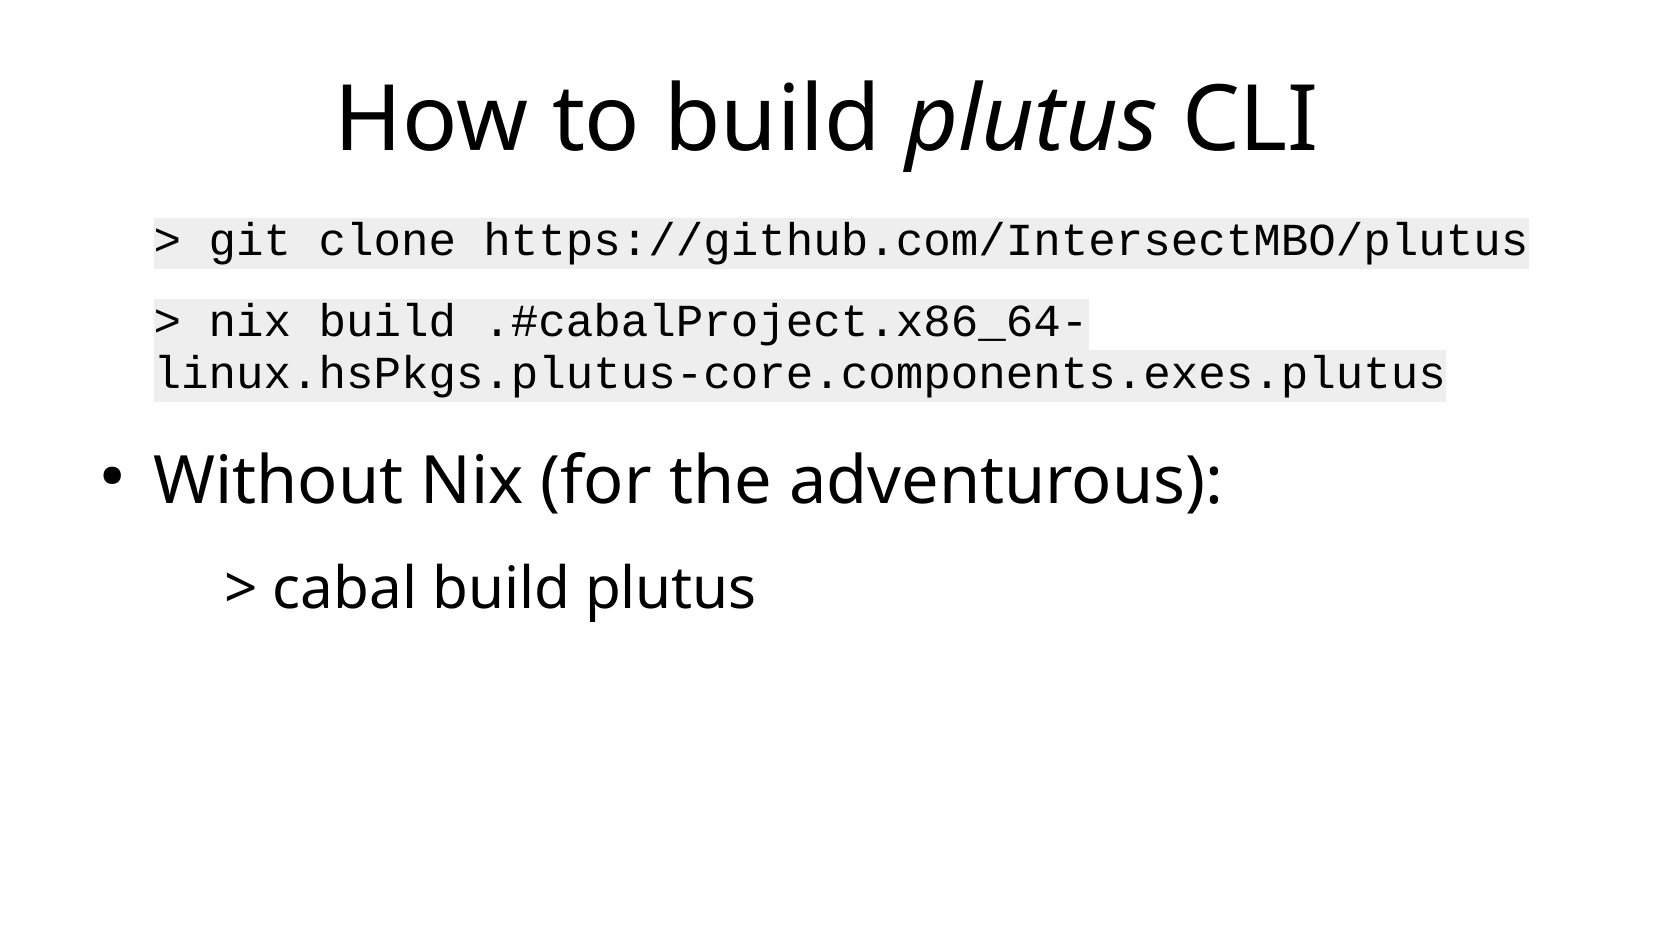

# How to build plutus CLI
> git clone https://github.com/IntersectMBO/plutus
> nix build .#cabalProject.x86_64-linux.hsPkgs.plutus-core.components.exes.plutus
Without Nix (for the adventurous):
> cabal build plutus